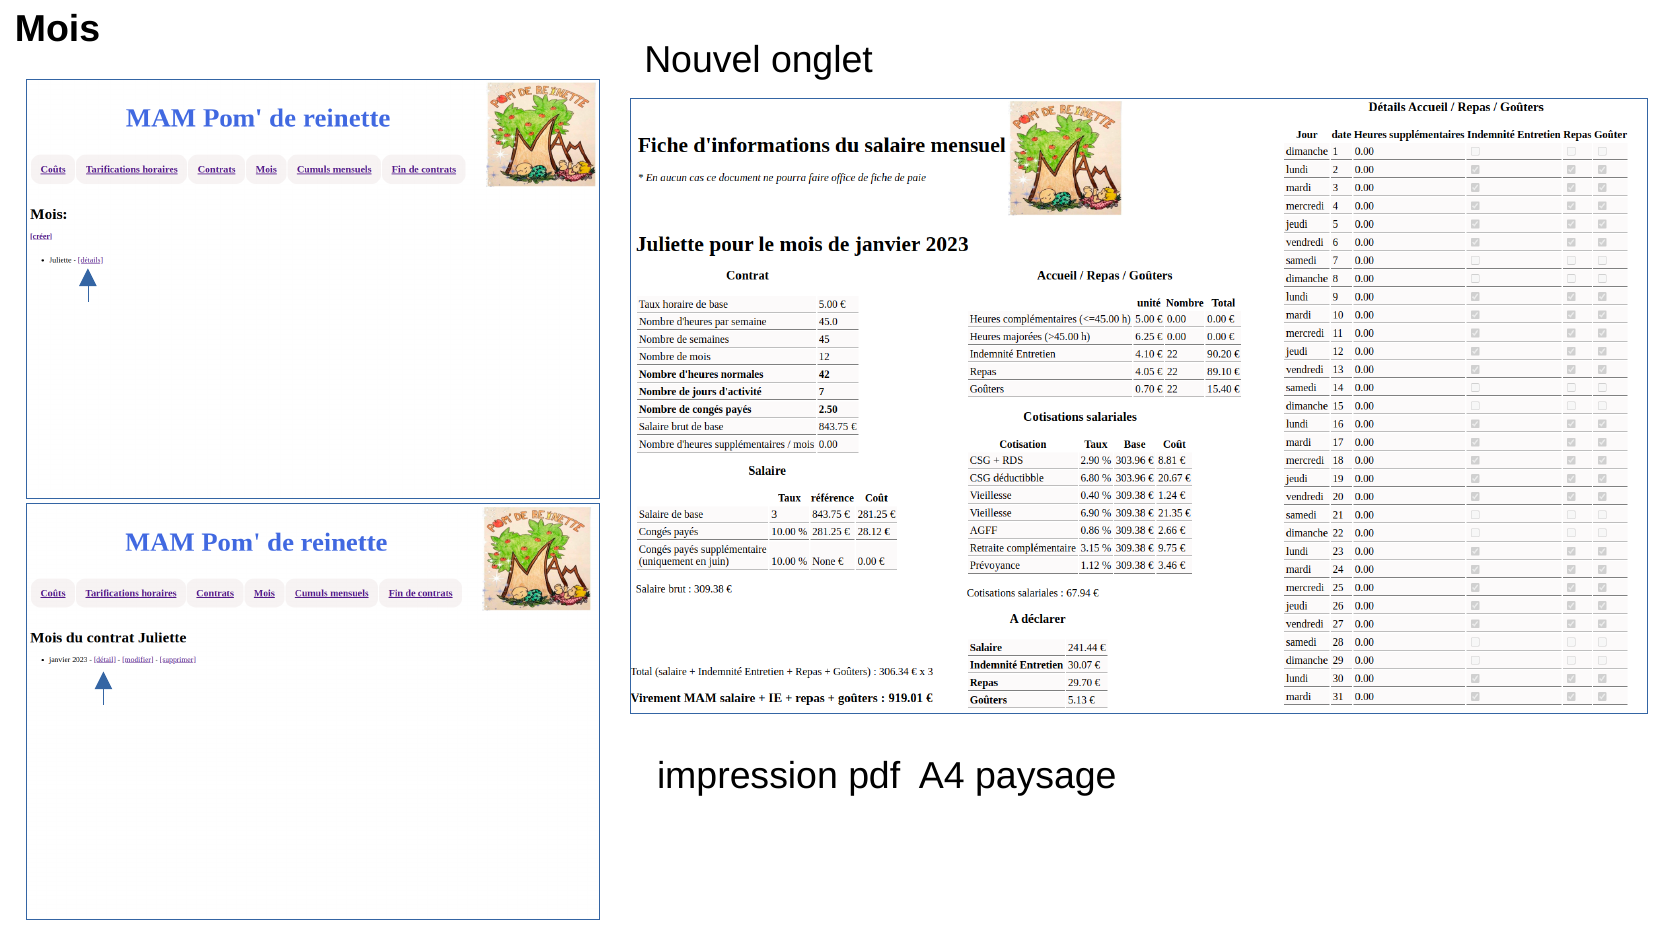

Mois
Nouvel onglet
 impression pdf A4 paysage